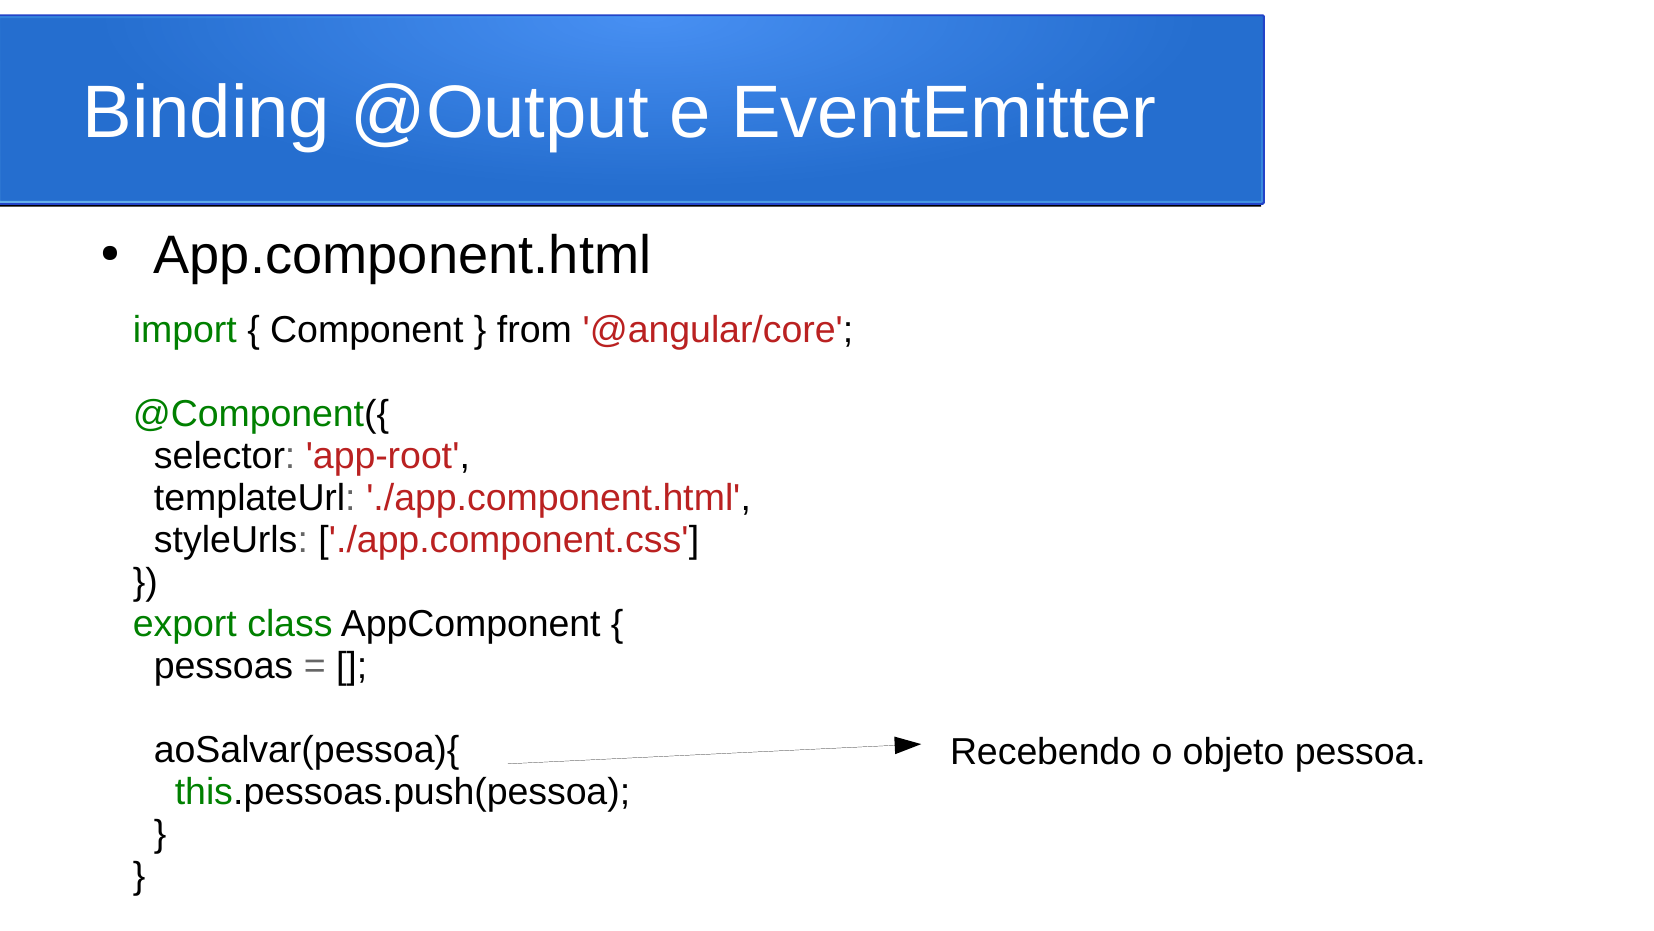

# Binding @Output e EventEmitter
App.component.html
import { Component } from '@angular/core';
@Component({
 selector: 'app-root',
 templateUrl: './app.component.html',
 styleUrls: ['./app.component.css']
})
export class AppComponent {
 pessoas = [];
 aoSalvar(pessoa){
 this.pessoas.push(pessoa);
 }
}
Recebendo o objeto pessoa.